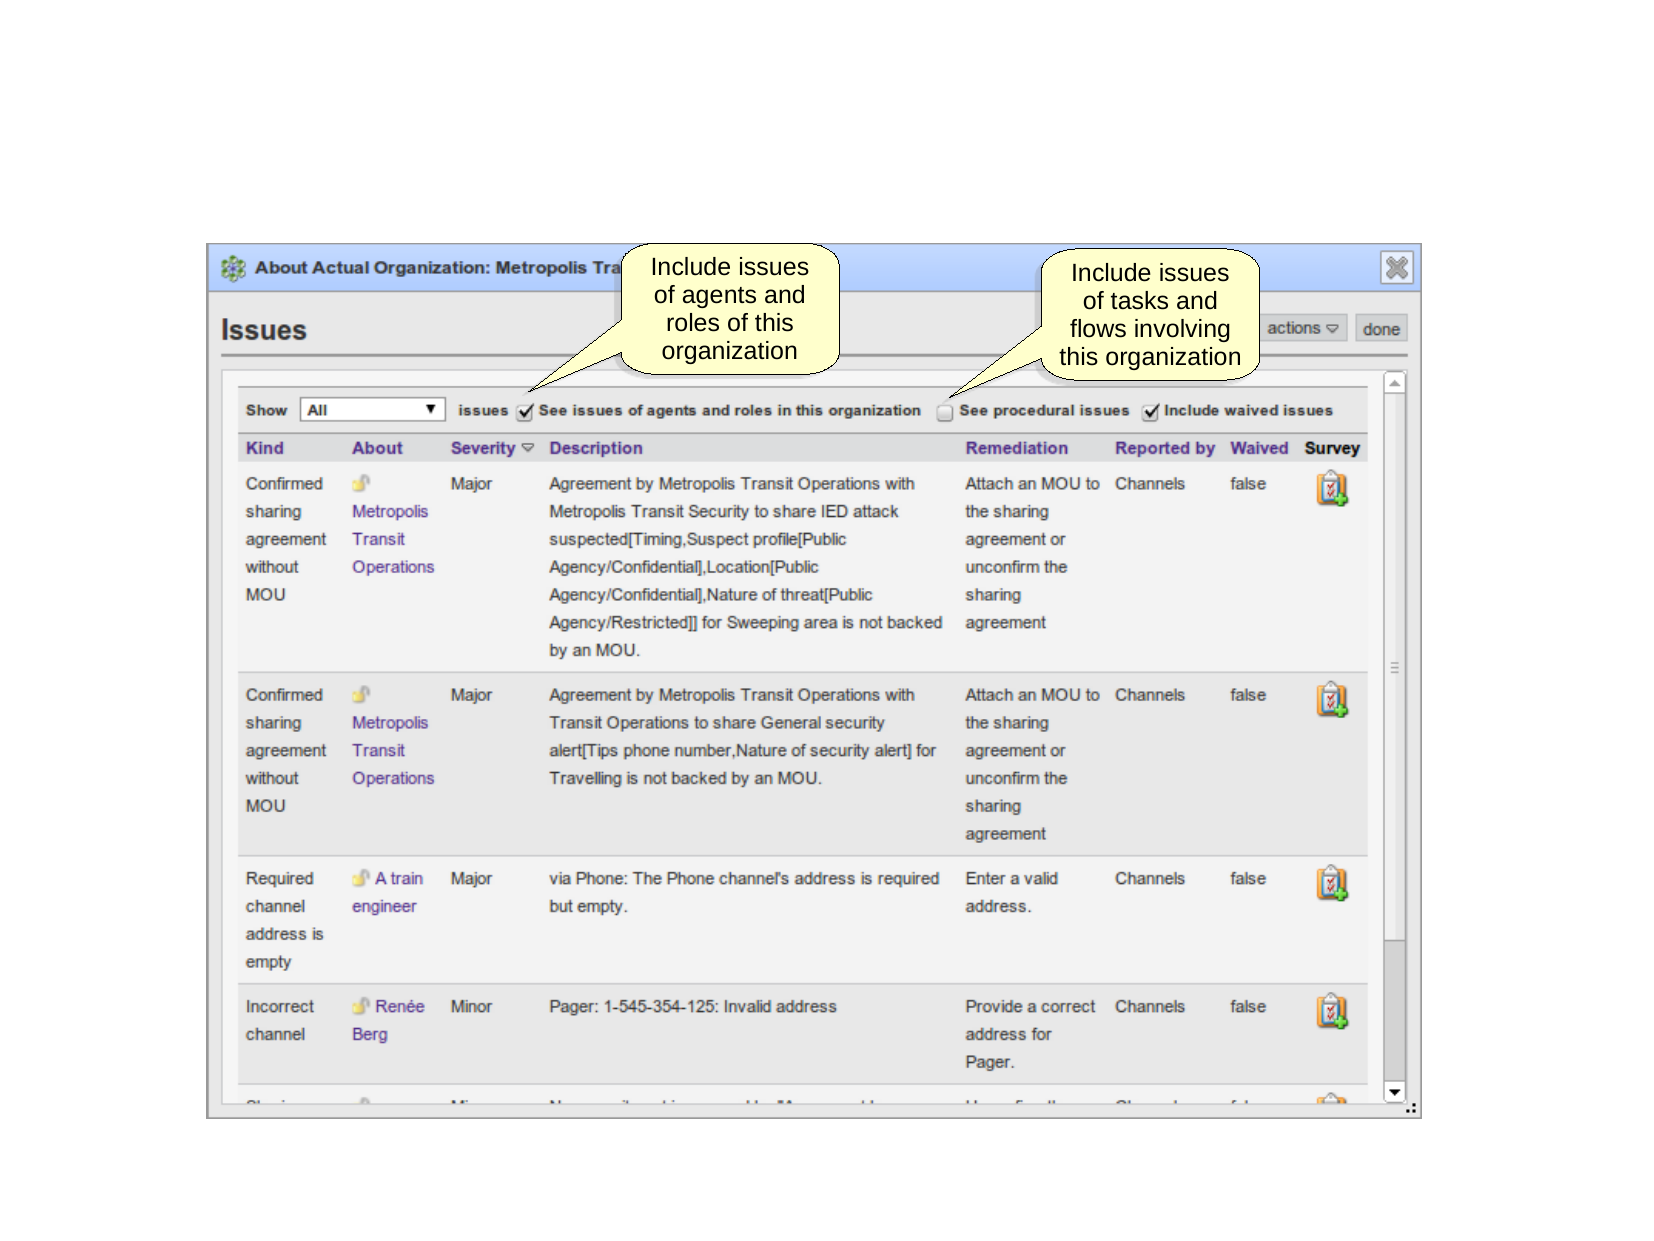

Include issues of agents and roles of this organization
Include issues of tasks and flows involving this organization